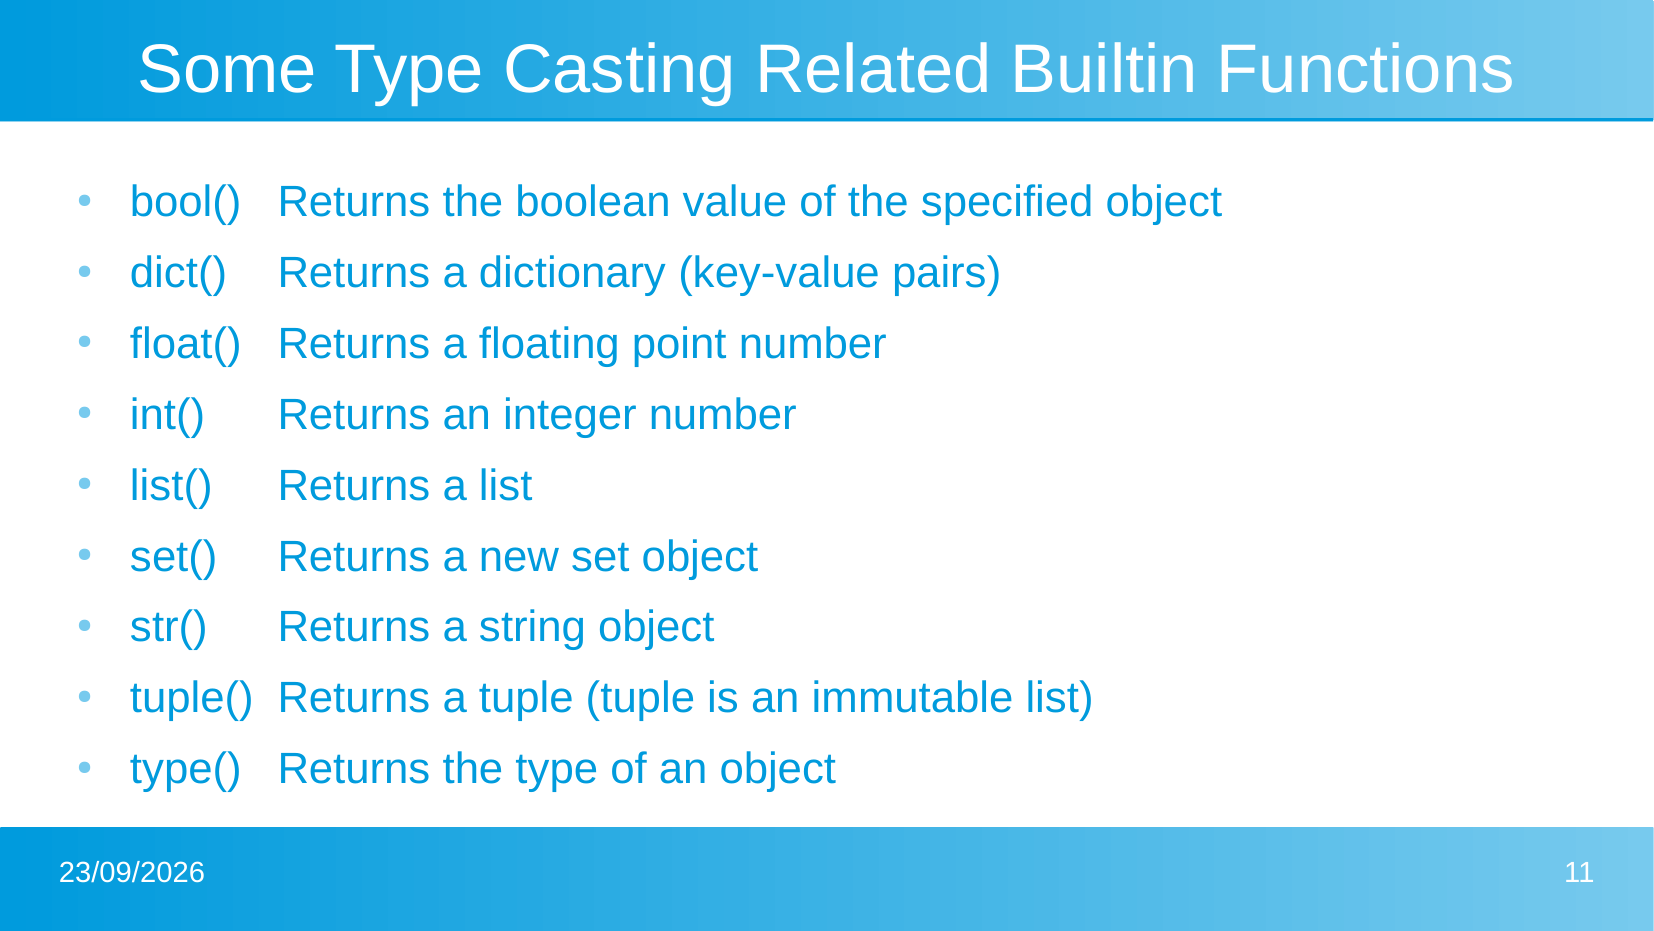

# Some Type Casting Related Builtin Functions
bool()	Returns the boolean value of the specified object
dict()	Returns a dictionary (key-value pairs)
float()	Returns a floating point number
int()	Returns an integer number
list()	Returns a list
set()	Returns a new set object
str()	Returns a string object
tuple()	Returns a tuple (tuple is an immutable list)
type()	Returns the type of an object
11